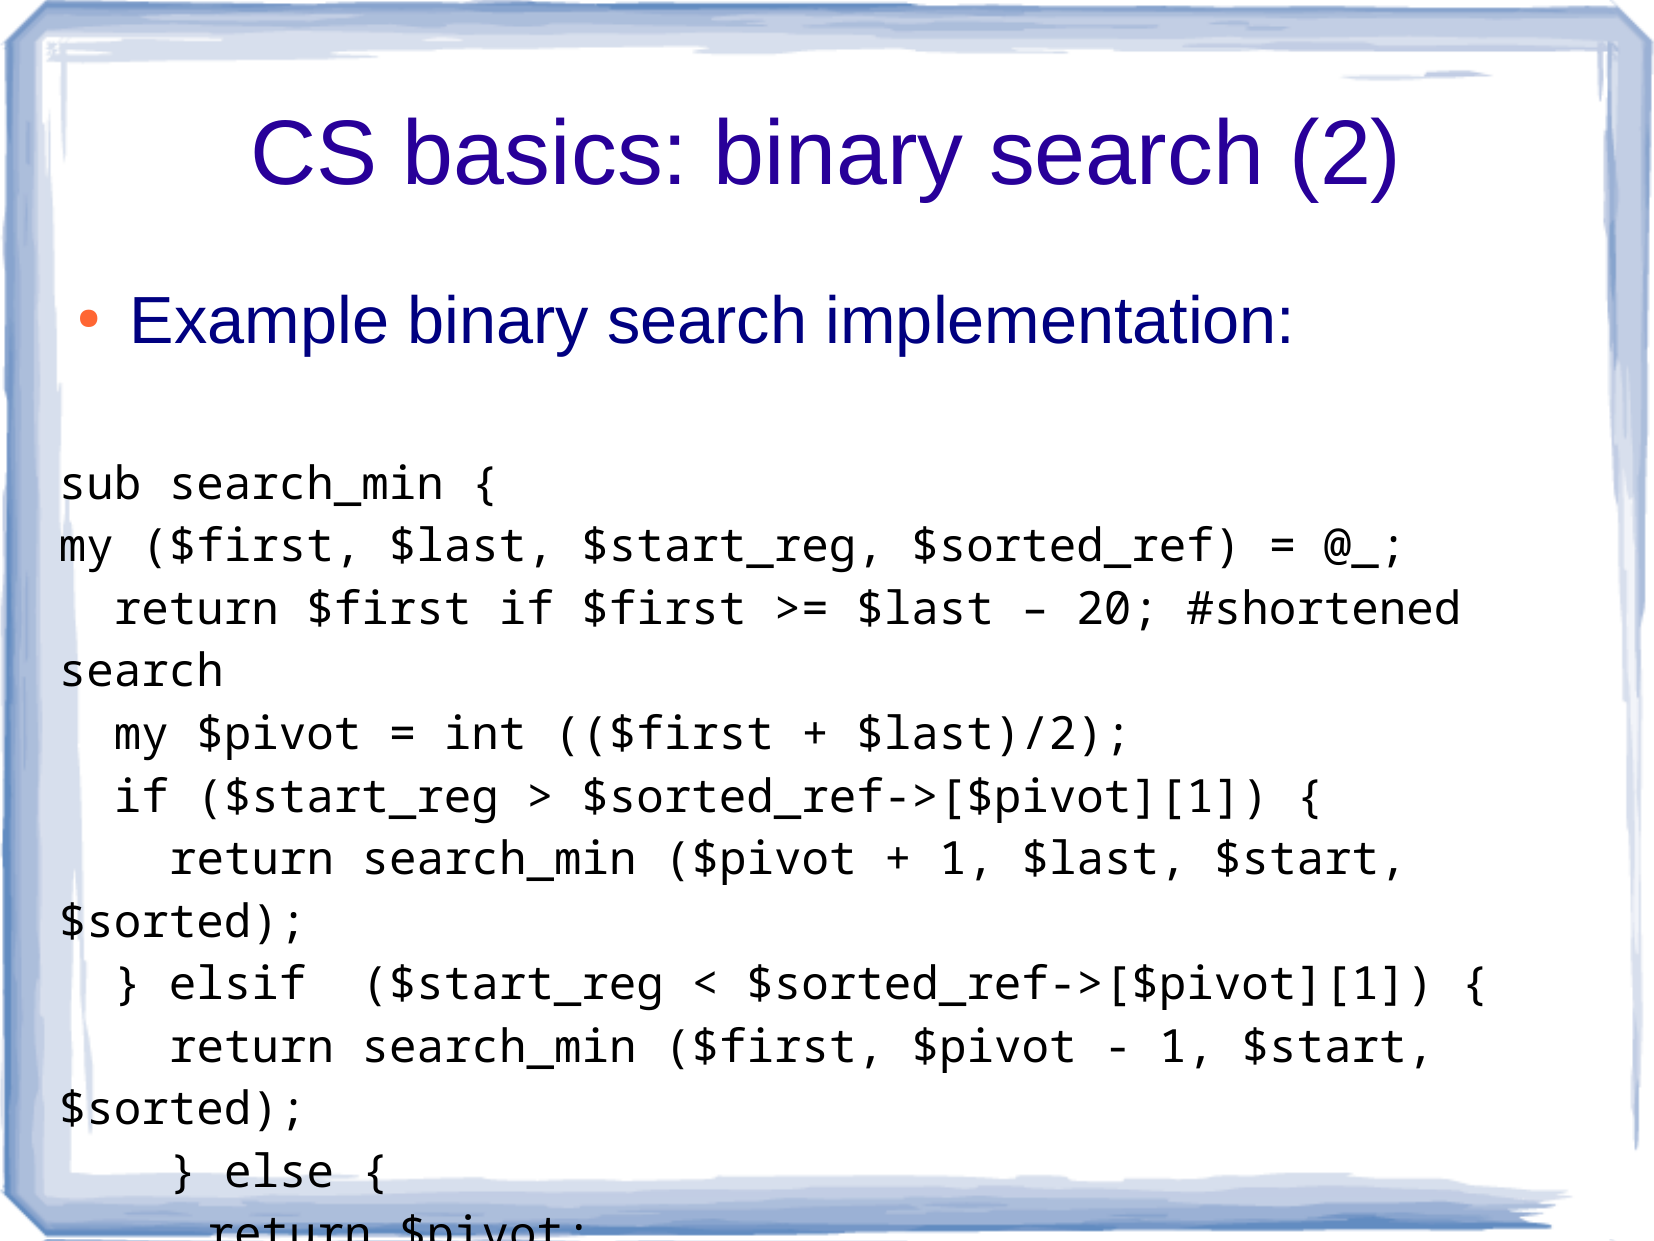

# CS basics: binary search (2)
Example binary search implementation:
sub search_min {
my ($first, $last, $start_reg, $sorted_ref) = @_;
 return $first if $first >= $last – 20; #shortened search
 my $pivot = int (($first + $last)/2);
 if ($start_reg > $sorted_ref->[$pivot][1]) {
 return search_min ($pivot + 1, $last, $start, $sorted);
 } elsif ($start_reg < $sorted_ref->[$pivot][1]) {
 return search_min ($first, $pivot - 1, $start, $sorted);
 } else {
 	return $pivot;
 }
}